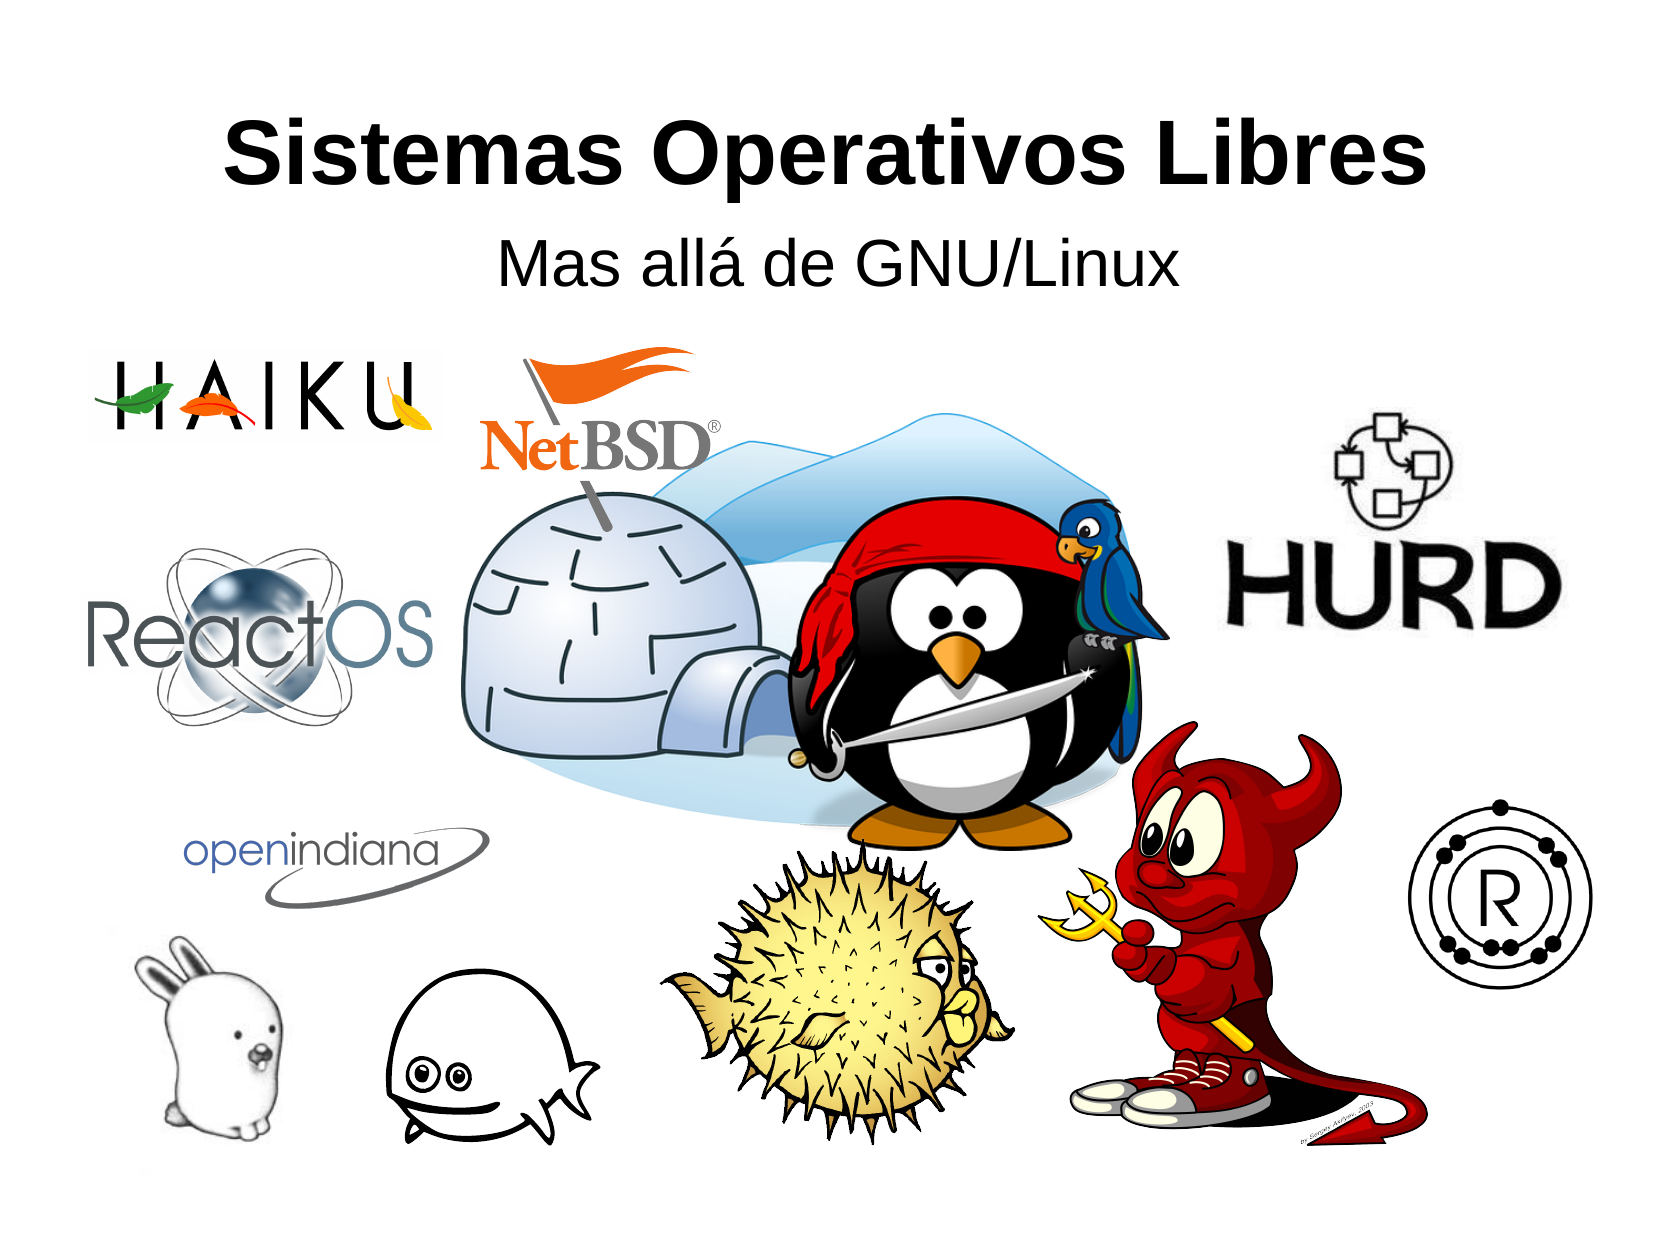

# Sistemas Operativos Libres
Mas allá de GNU/Linux